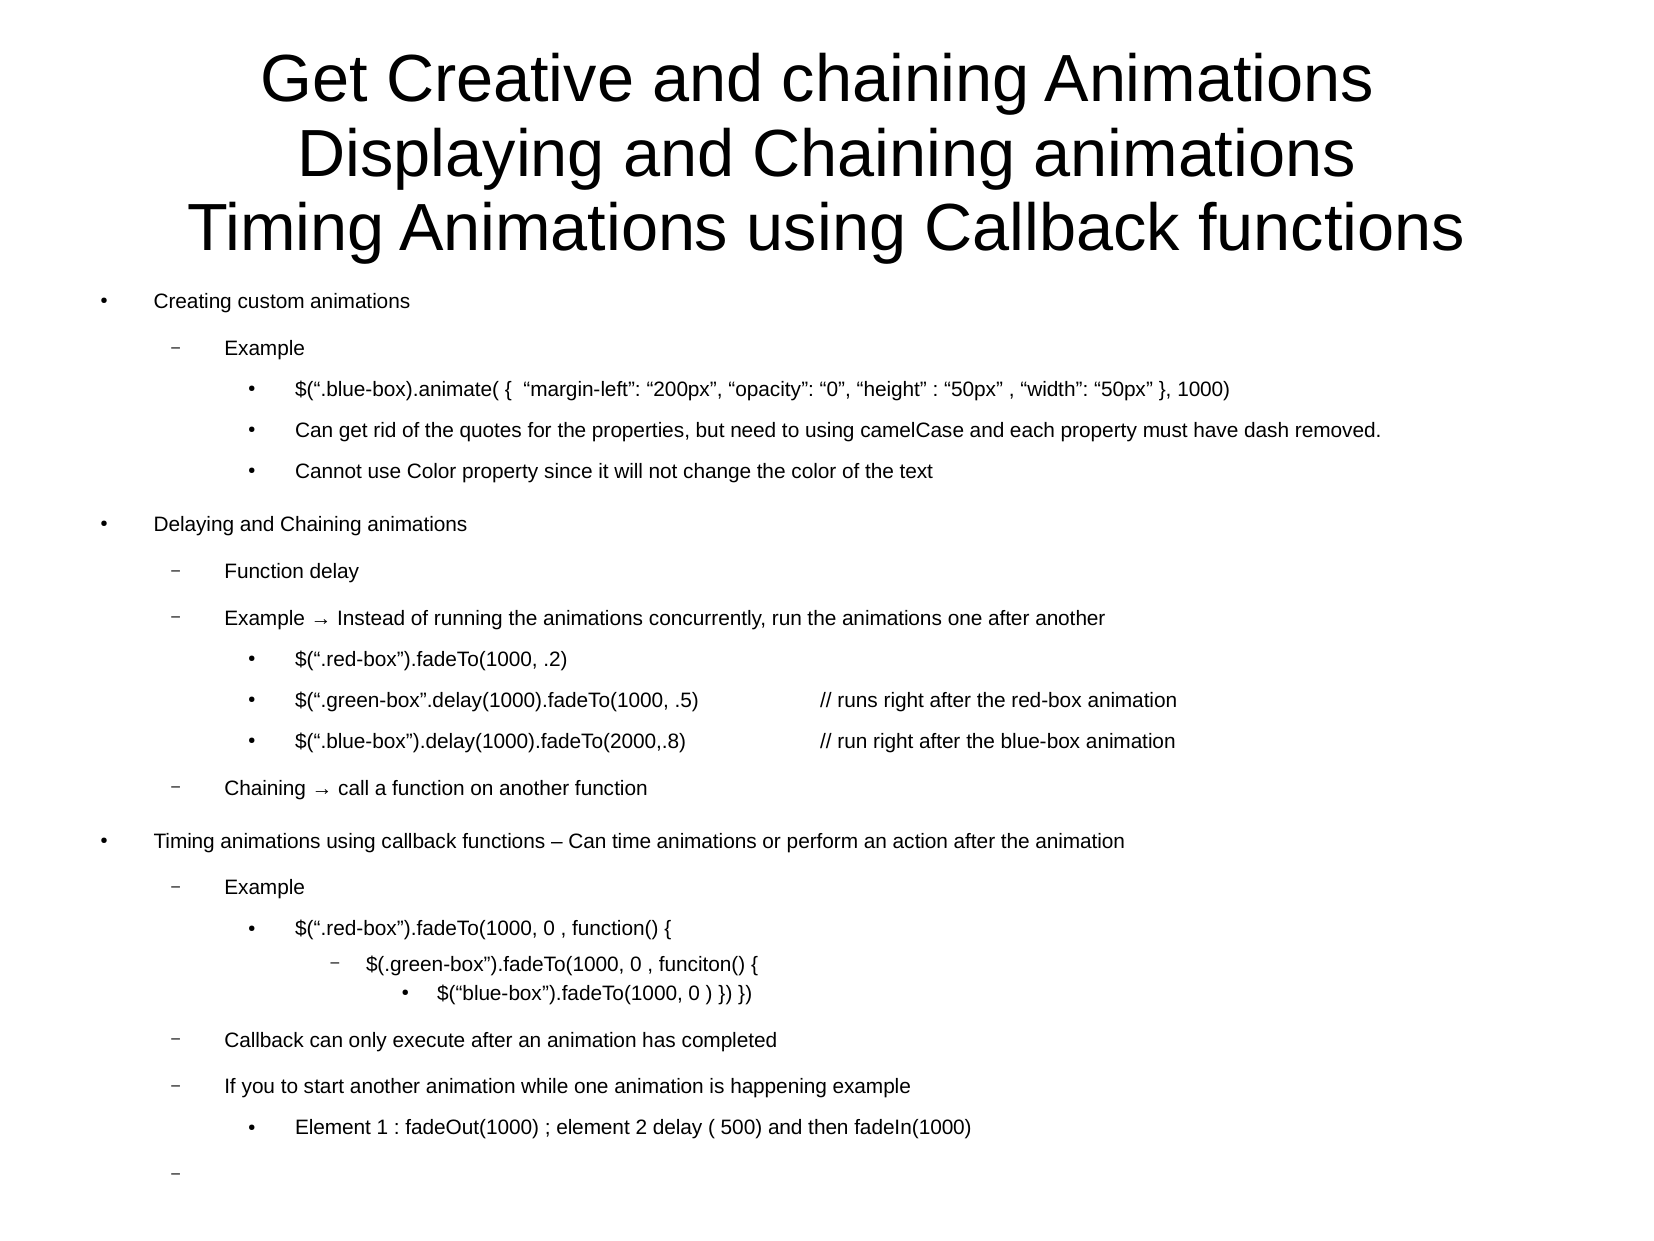

# Get Creative and chaining Animations Displaying and Chaining animations Timing Animations using Callback functions
Creating custom animations
Example
$(“.blue-box).animate( { “margin-left”: “200px”, “opacity”: “0”, “height” : “50px” , “width”: “50px” }, 1000)
Can get rid of the quotes for the properties, but need to using camelCase and each property must have dash removed.
Cannot use Color property since it will not change the color of the text
Delaying and Chaining animations
Function delay
Example → Instead of running the animations concurrently, run the animations one after another
$(“.red-box”).fadeTo(1000, .2)
$(“.green-box”.delay(1000).fadeTo(1000, .5)		// runs right after the red-box animation
$(“.blue-box”).delay(1000).fadeTo(2000,.8)		// run right after the blue-box animation
Chaining → call a function on another function
Timing animations using callback functions – Can time animations or perform an action after the animation
Example
$(“.red-box”).fadeTo(1000, 0 , function() {
$(.green-box”).fadeTo(1000, 0 , funciton() {
$(“blue-box”).fadeTo(1000, 0 ) }) })
Callback can only execute after an animation has completed
If you to start another animation while one animation is happening example
Element 1 : fadeOut(1000) ; element 2 delay ( 500) and then fadeIn(1000)